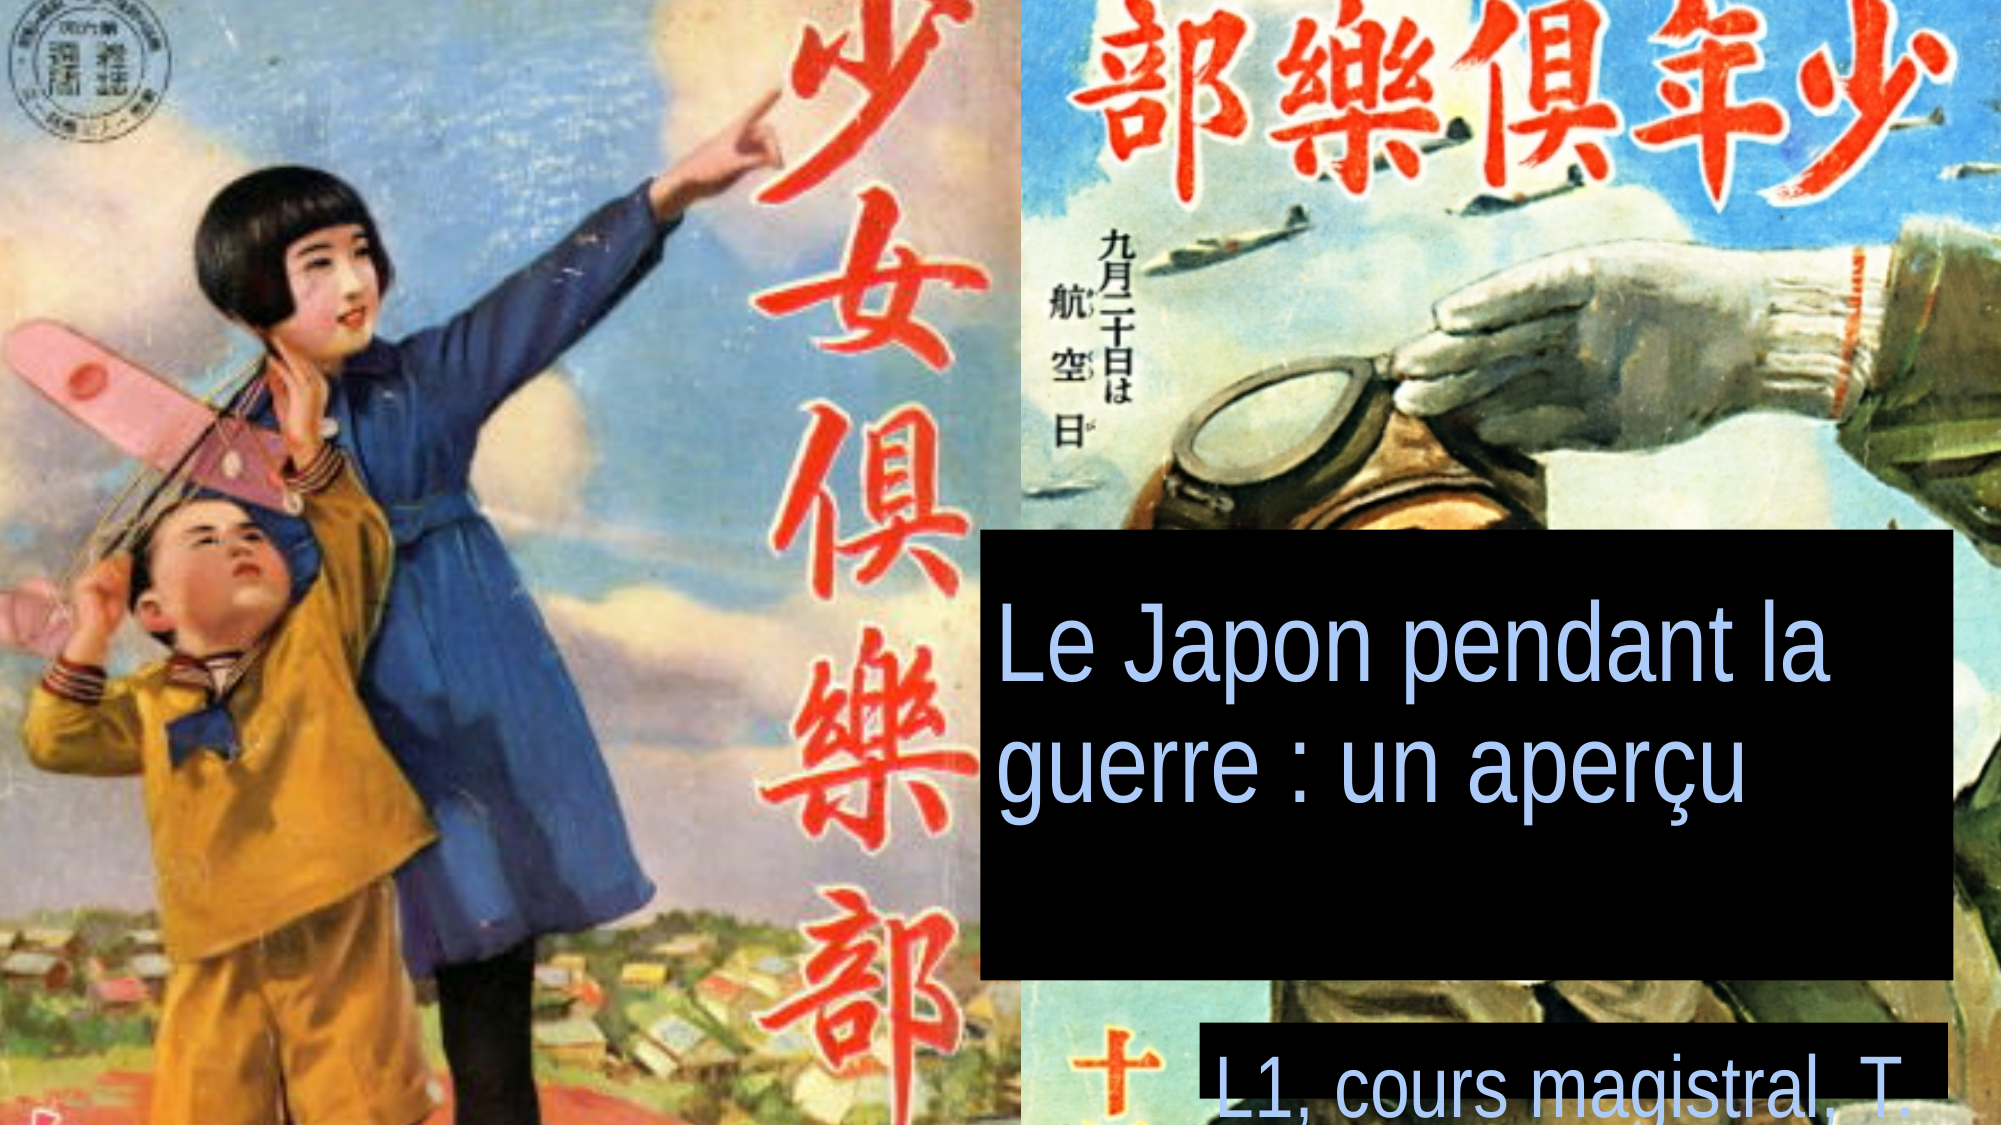

# Le Japon pendant la guerre : un aperçu
L1, cours magistral, T. Garcin